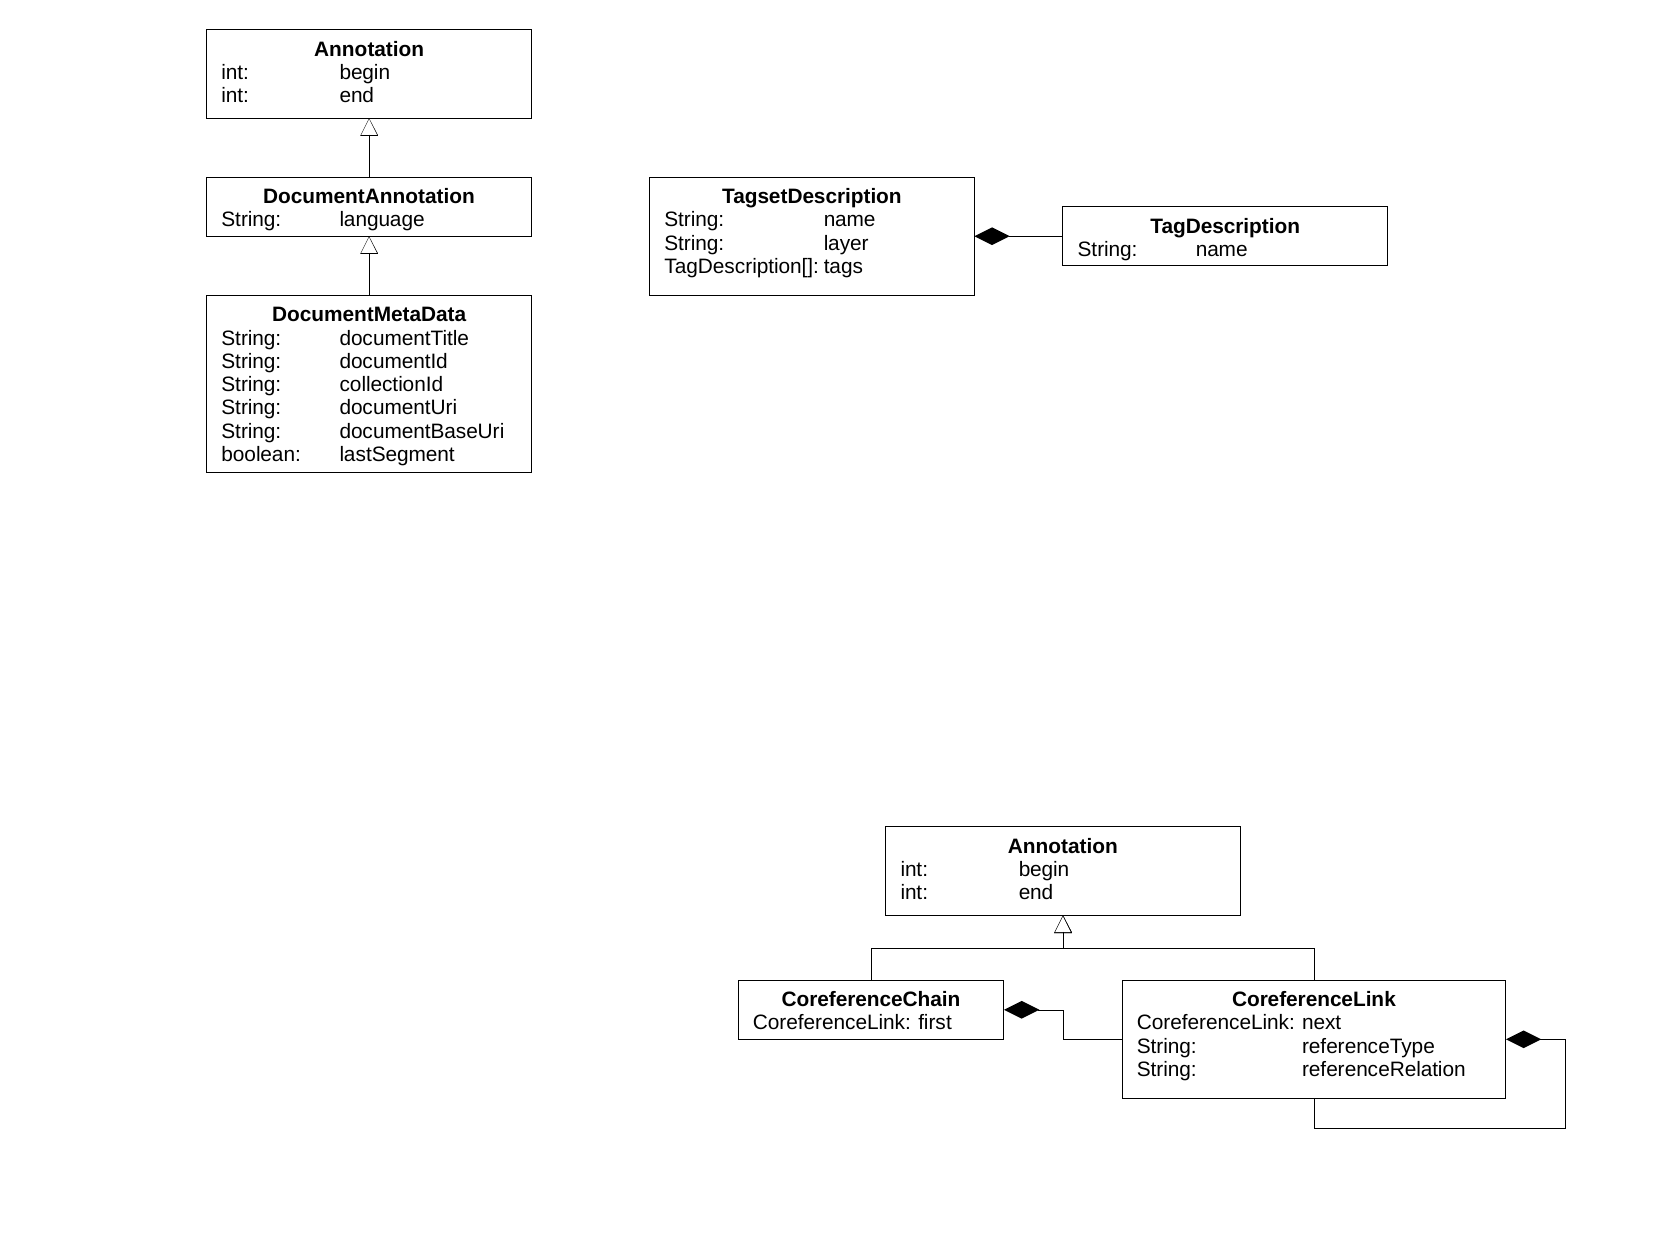

Annotation
int: 	begin
int: 	end
DocumentAnnotation
String: 	language
TagsetDescription
String: 	name
String: 	layer
TagDescription[]:	tags
TagDescription
String: 	name
DocumentMetaData
String: 	documentTitle
String: 	documentId
String: 	collectionId
String: 	documentUri
String:	documentBaseUri
boolean:	lastSegment
Annotation
int: 	begin
int: 	end
CoreferenceChain
CoreferenceLink:	first
CoreferenceLink
CoreferenceLink:	next
String:	referenceType
String:	referenceRelation